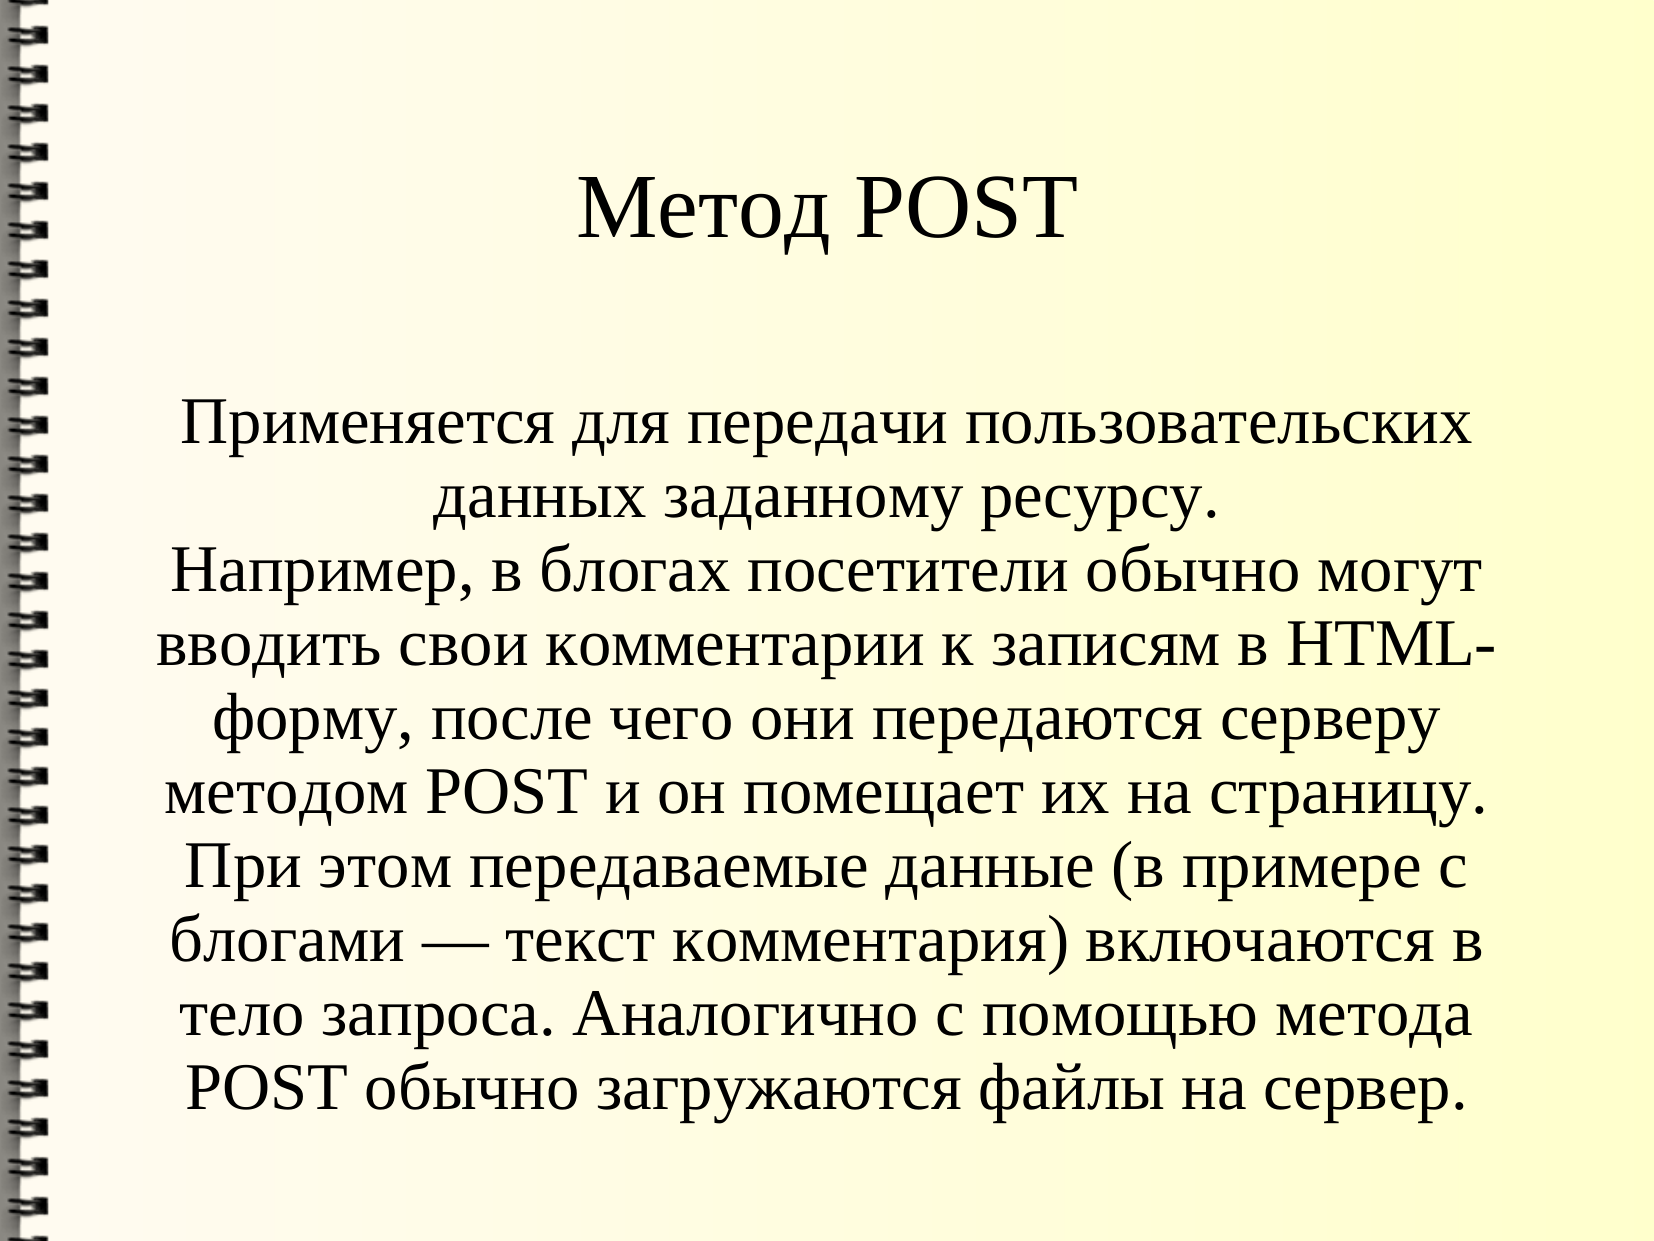

# Метод POST
Применяется для передачи пользовательских данных заданному ресурсу.
Например, в блогах посетители обычно могут вводить свои комментарии к записям в HTML-форму, после чего они передаются серверу методом POST и он помещает их на страницу. При этом передаваемые данные (в примере с блогами — текст комментария) включаются в тело запроса. Аналогично с помощью метода POST обычно загружаются файлы на сервер.